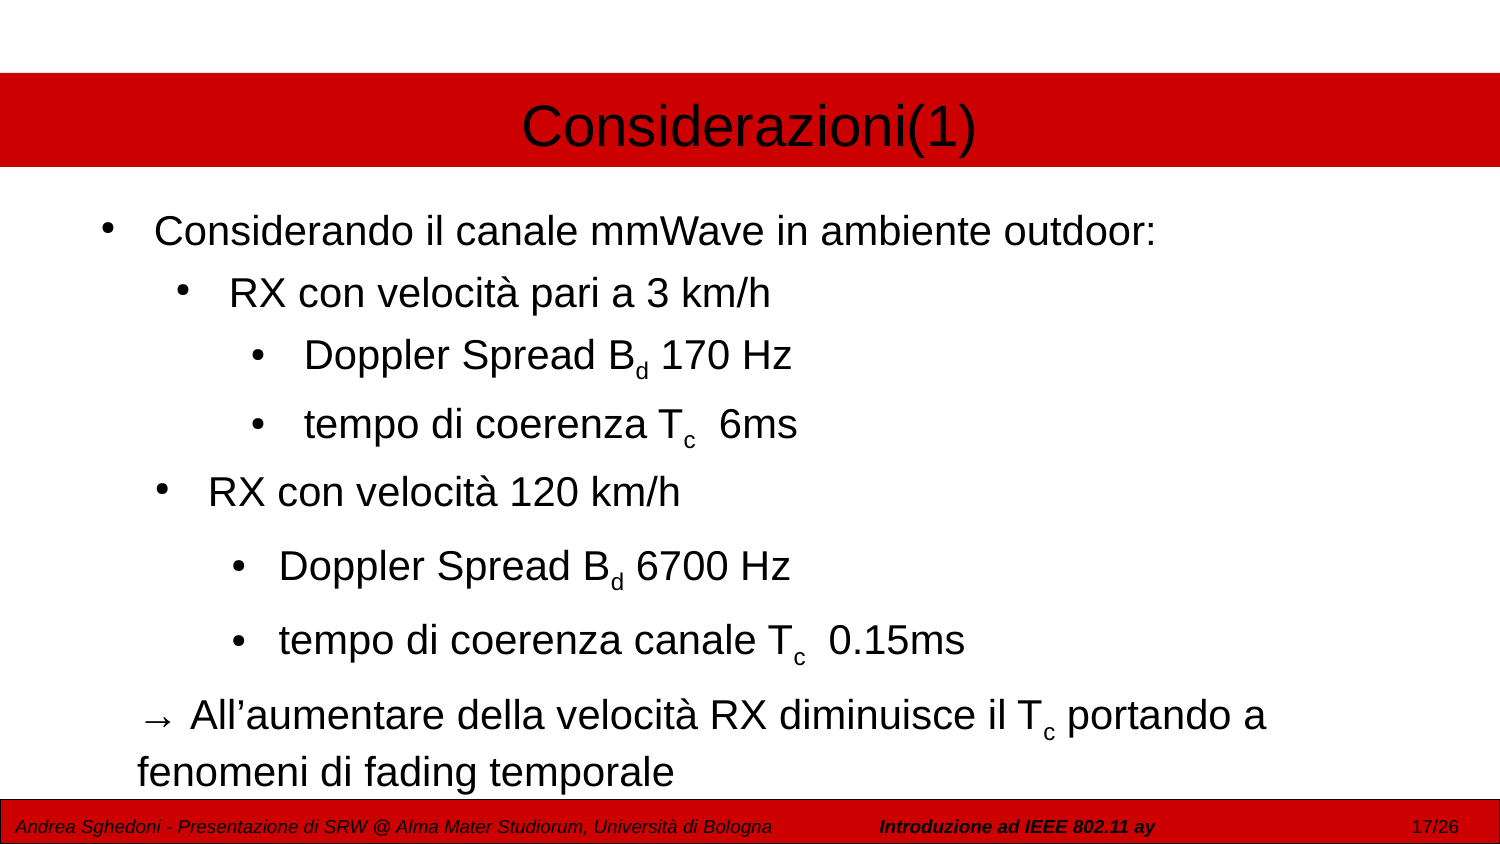

Considerazioni(1)
# Considerando il canale mmWave in ambiente outdoor:
RX con velocità pari a 3 km/h
Doppler Spread Bd 170 Hz
tempo di coerenza Tc 6ms
RX con velocità 120 km/h
Doppler Spread Bd 6700 Hz
tempo di coerenza canale Tc 0.15ms
→ All’aumentare della velocità RX diminuisce il Tc portando a 	fenomeni di fading temporale
Andrea Sghedoni - Presentazione di SRW @ Alma Mater Studiorum, Università di Bologna 	 Introduzione ad IEEE 802.11 ay 		 17/26